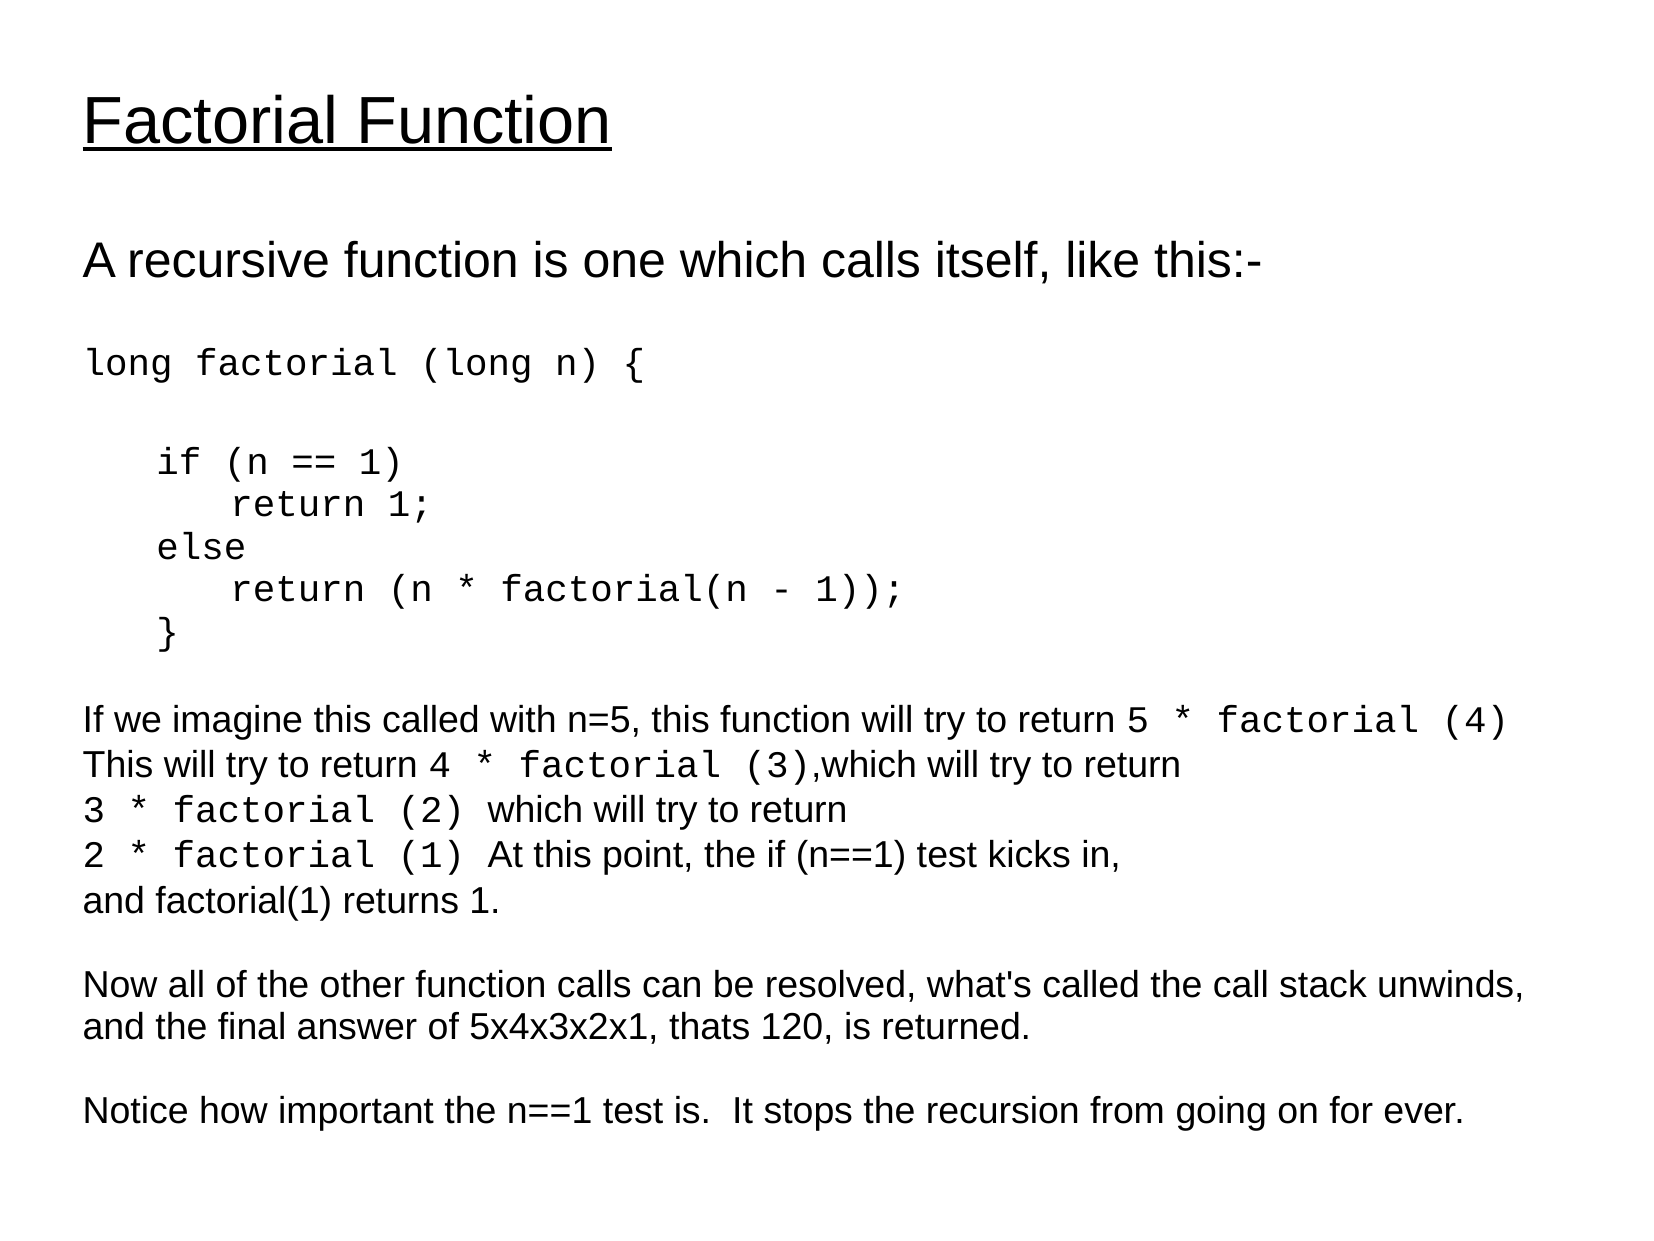

# Factorial Function
A recursive function is one which calls itself, like this:-
long factorial (long n) {
	if (n == 1)
		return 1;
	else
		return (n * factorial(n - 1));
	}
If we imagine this called with n=5, this function will try to return 5 * factorial (4)
This will try to return 4 * factorial (3),which will try to return
3 * factorial (2) which will try to return
2 * factorial (1) At this point, the if (n==1) test kicks in,
and factorial(1) returns 1.
Now all of the other function calls can be resolved, what's called the call stack unwinds, and the final answer of 5x4x3x2x1, thats 120, is returned.
Notice how important the n==1 test is. It stops the recursion from going on for ever.